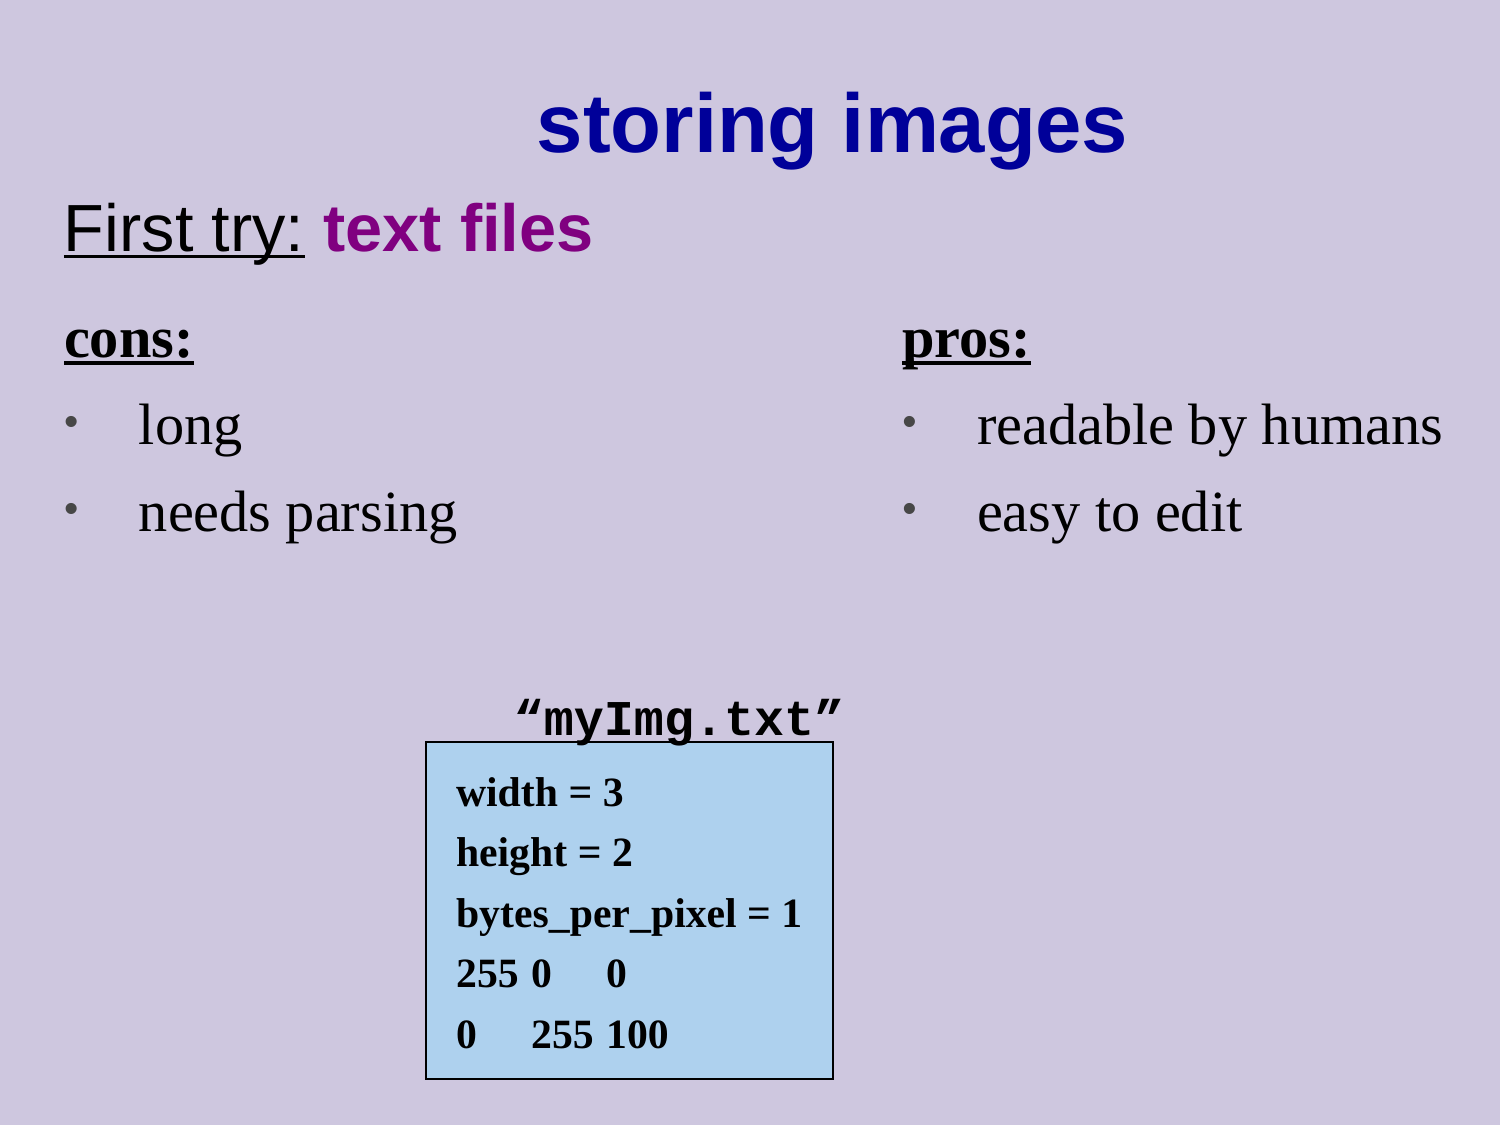

# storing images
First try: text files
cons:
long
needs parsing
pros:
readable by humans
easy to edit
“myImg.txt”
width = 3
height = 2
bytes_per_pixel = 1
255 	0 	0
0	255	100